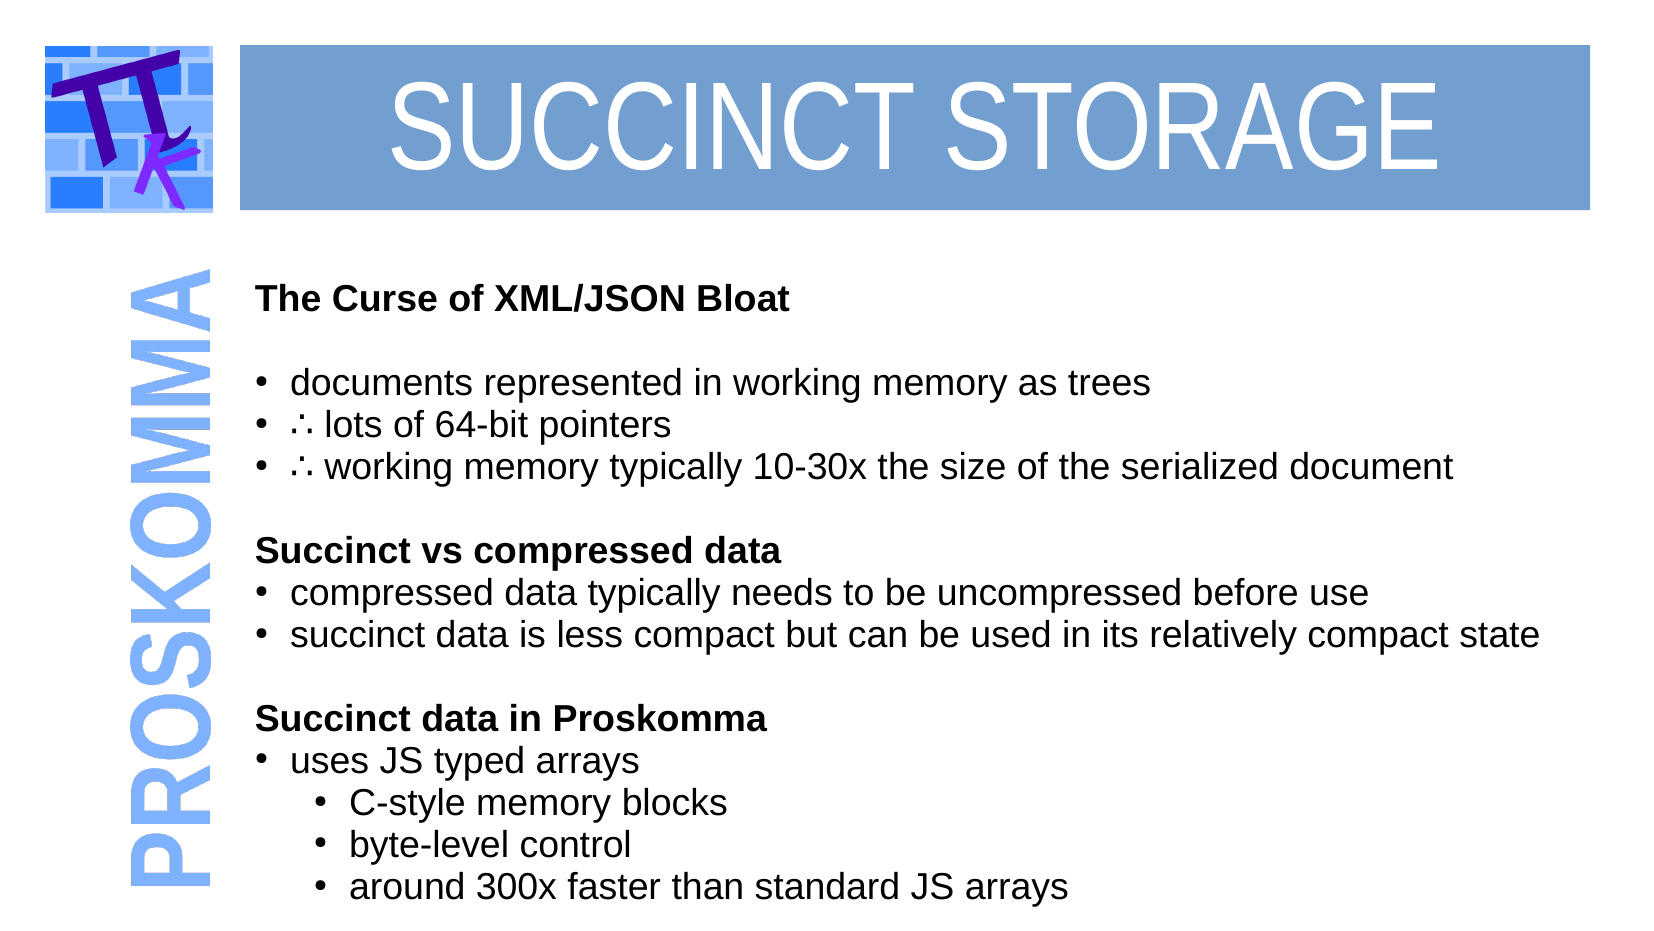

SUCCINCT STORAGE
The Curse of XML/JSON Bloat
documents represented in working memory as trees
∴ lots of 64-bit pointers
∴ working memory typically 10-30x the size of the serialized document
Succinct vs compressed data
compressed data typically needs to be uncompressed before use
succinct data is less compact but can be used in its relatively compact state
Succinct data in Proskomma
uses JS typed arrays
C-style memory blocks
byte-level control
around 300x faster than standard JS arrays